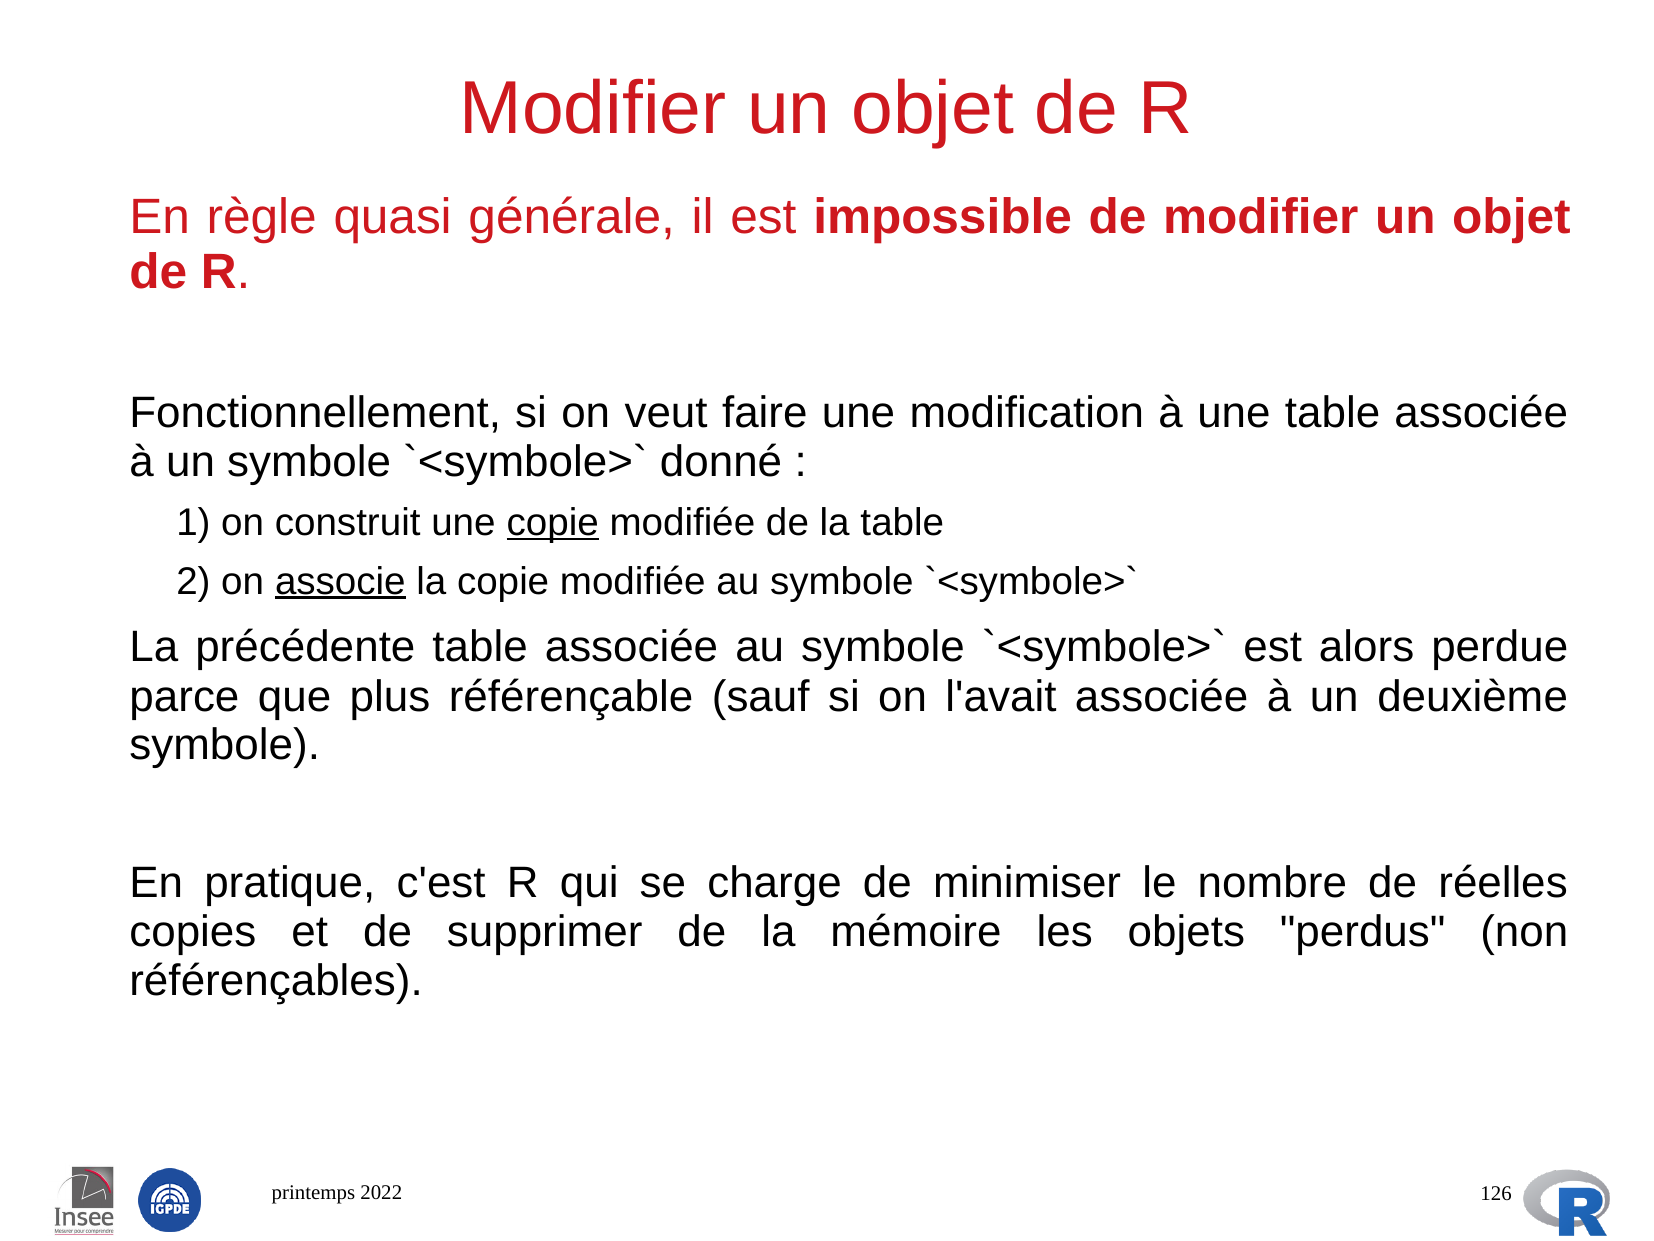

# Modifier un objet de R
En règle quasi générale, il est impossible de modifier un objet de R.
Fonctionnellement, si on veut faire une modification à une table associée à un symbole `<symbole>` donné :
1) on construit une copie modifiée de la table
2) on associe la copie modifiée au symbole `<symbole>`
La précédente table associée au symbole `<symbole>` est alors perdue parce que plus référençable (sauf si on l'avait associée à un deuxième symbole).
En pratique, c'est R qui se charge de minimiser le nombre de réelles copies et de supprimer de la mémoire les objets "perdus" (non référençables).
printemps 2022
126